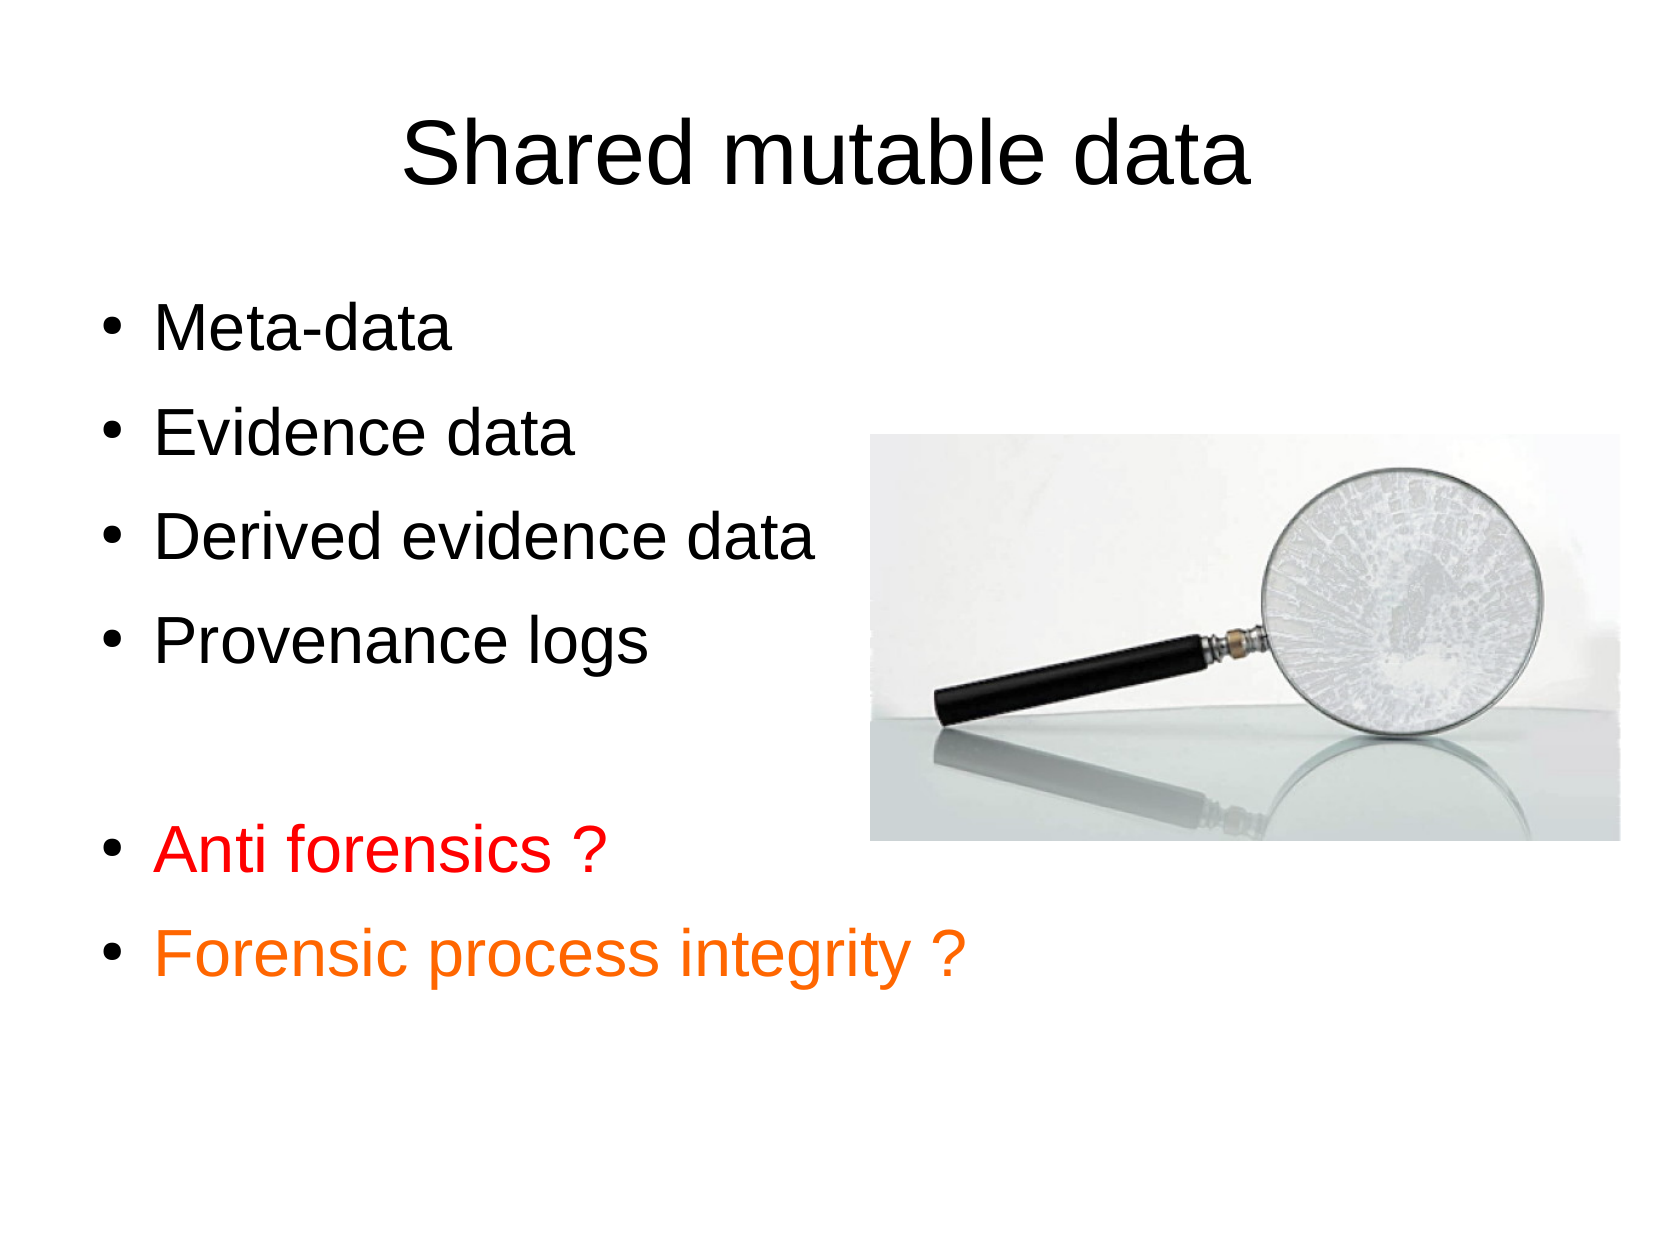

# Shared mutable data
Meta-data
Evidence data
Derived evidence data
Provenance logs
Anti forensics ?
Forensic process integrity ?